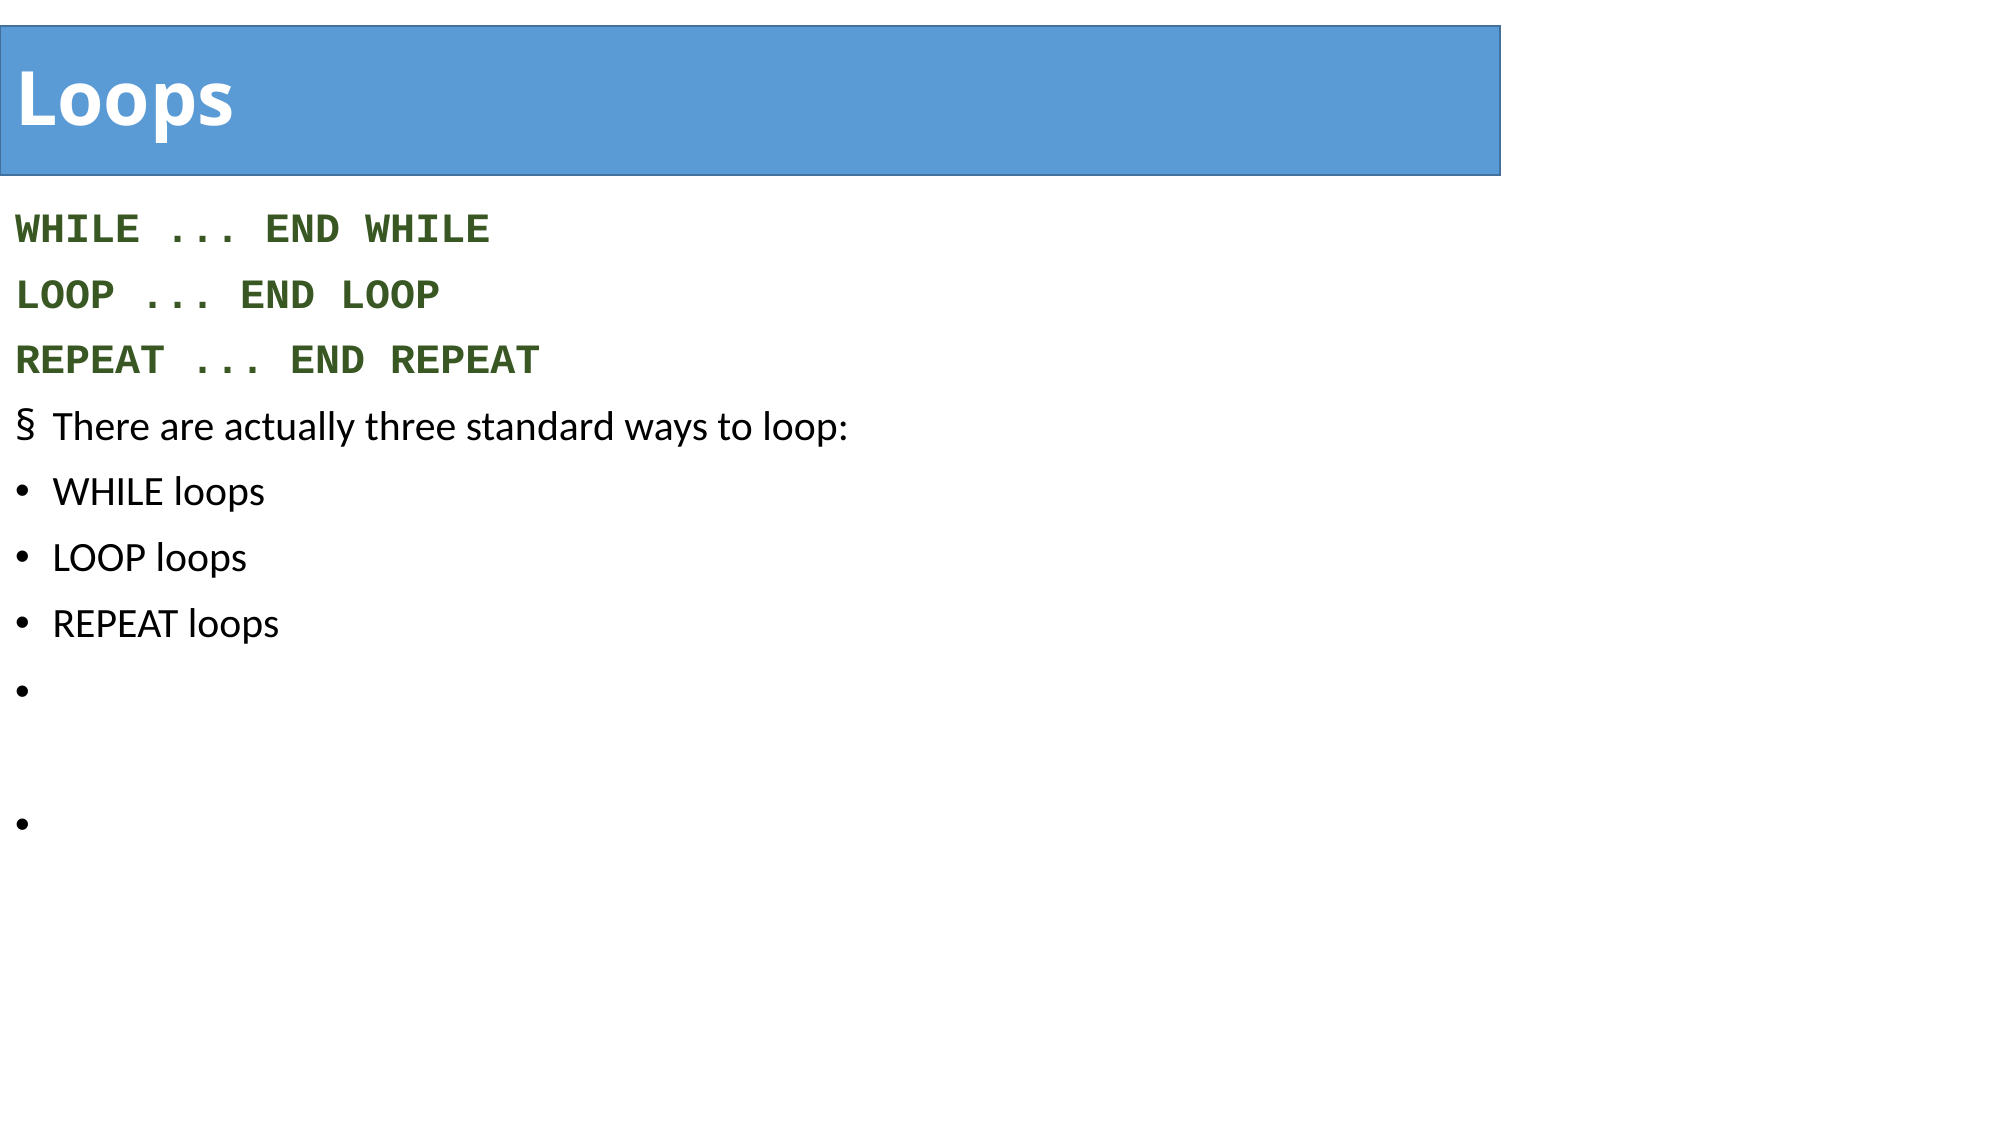

# Loops
WHILE ... END WHILE
LOOP ... END LOOP
REPEAT ... END REPEAT
There are actually three standard ways to loop:
WHILE loops
LOOP loops
REPEAT loops